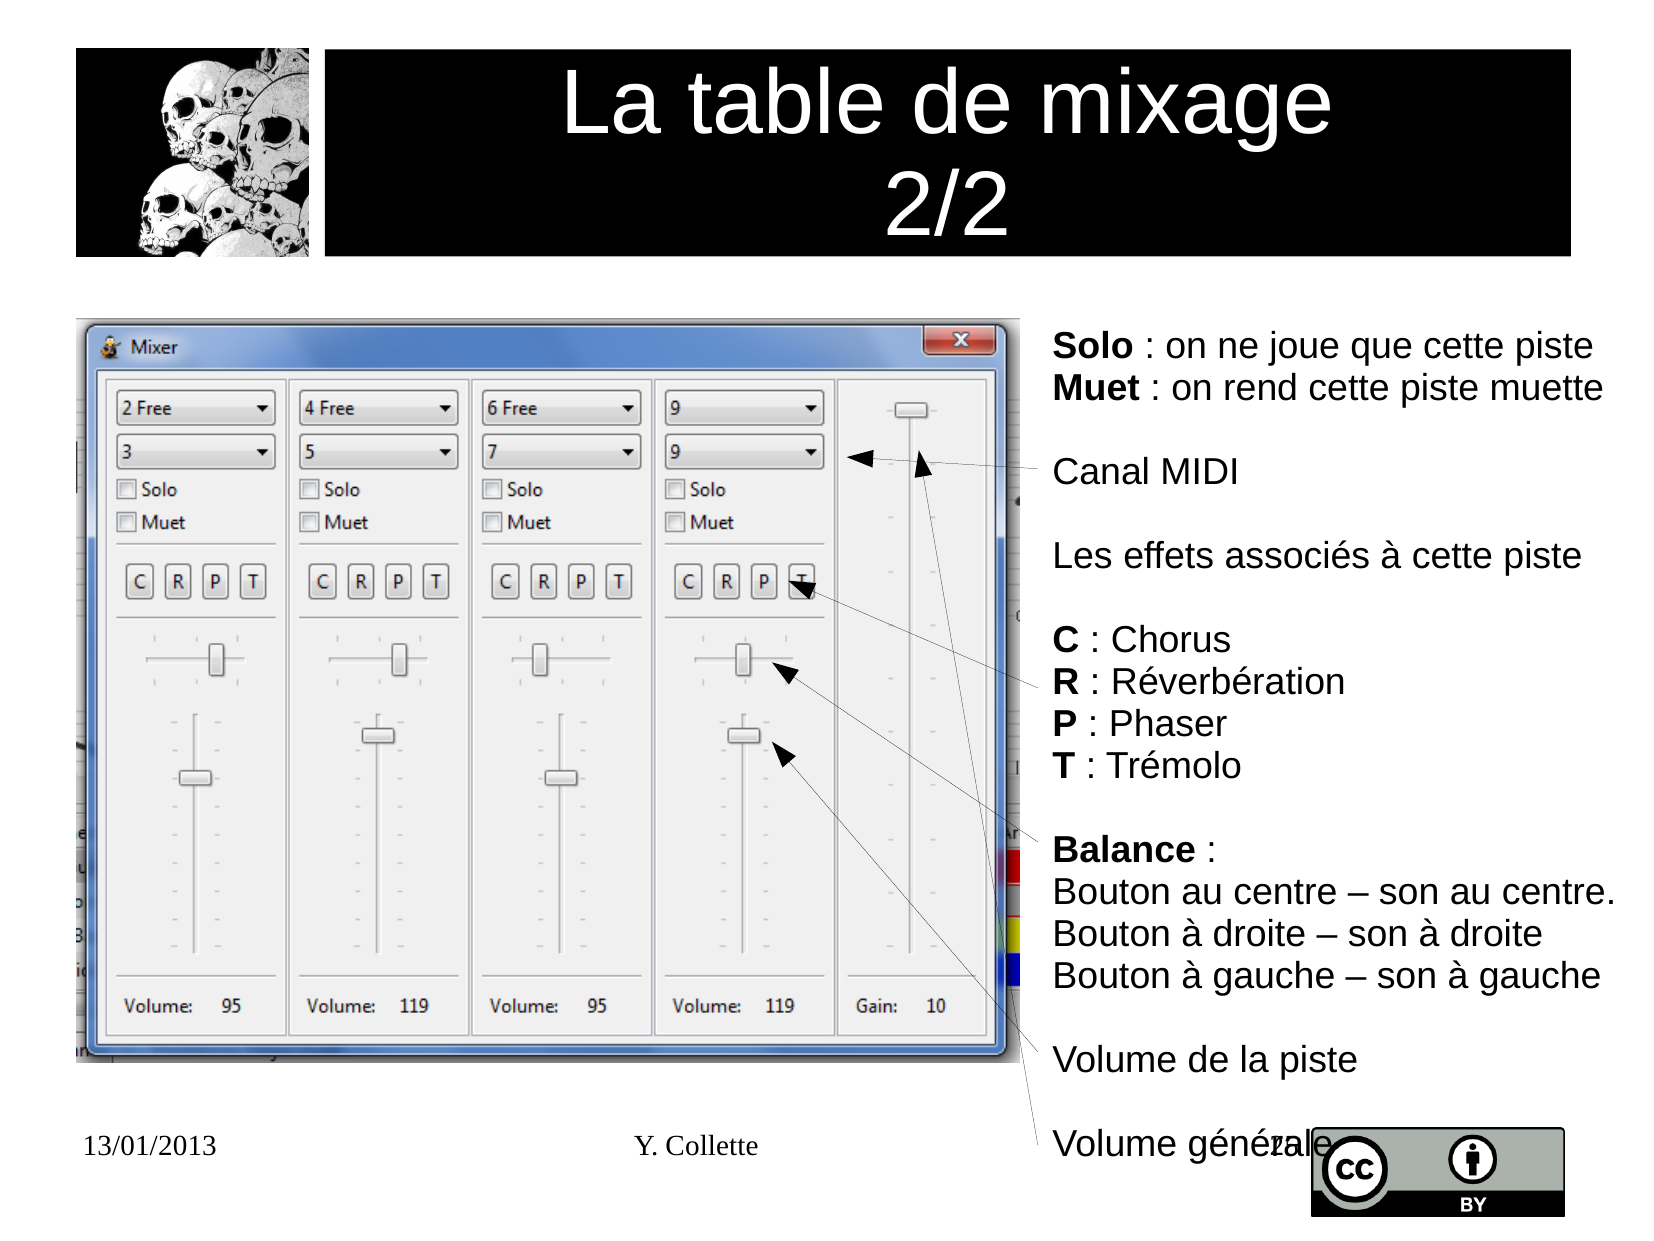

# La table de mixage 2/2
Solo : on ne joue que cette piste
Muet : on rend cette piste muette
Canal MIDI
Les effets associés à cette piste
C : Chorus
R : Réverbération
P : Phaser
T : Trémolo
Balance :
Bouton au centre – son au centre. Bouton à droite – son à droite
Bouton à gauche – son à gauche
Volume de la piste
Volume générale
Y. Collette
25